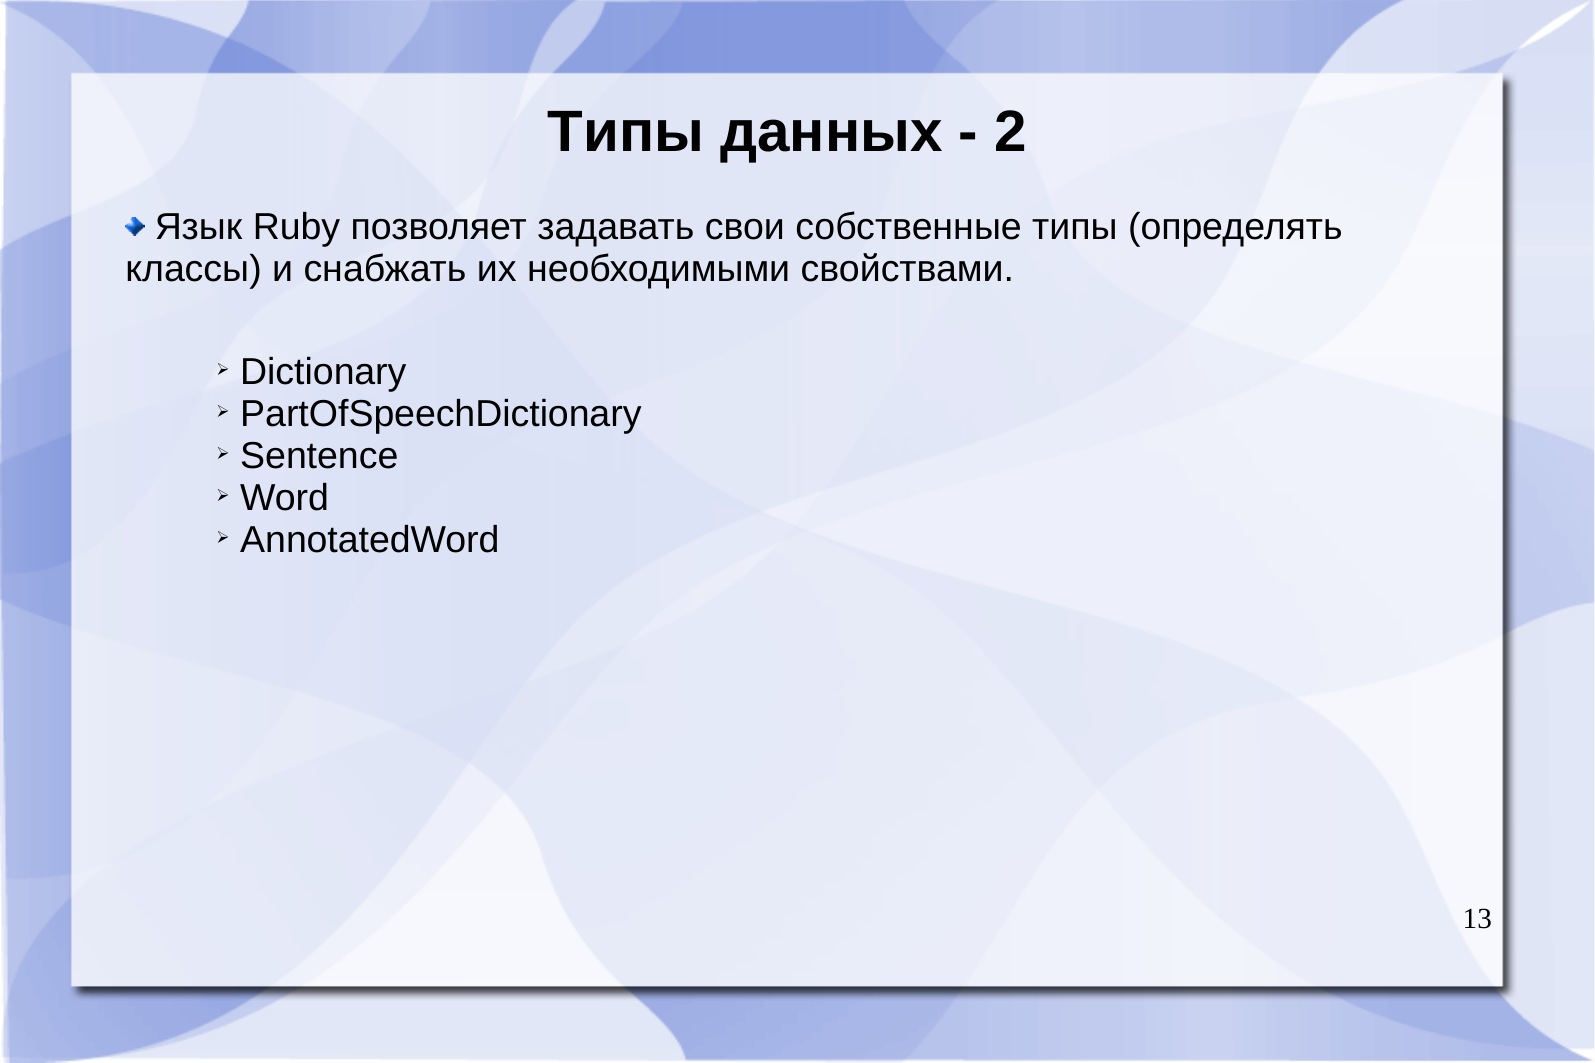

# Типы данных - 2
 Язык Ruby позволяет задавать свои собственные типы (определять классы) и снабжать их необходимыми свойствами.
 Dictionary
 PartOfSpeechDictionary
 Sentence
 Word
 AnnotatedWord
13